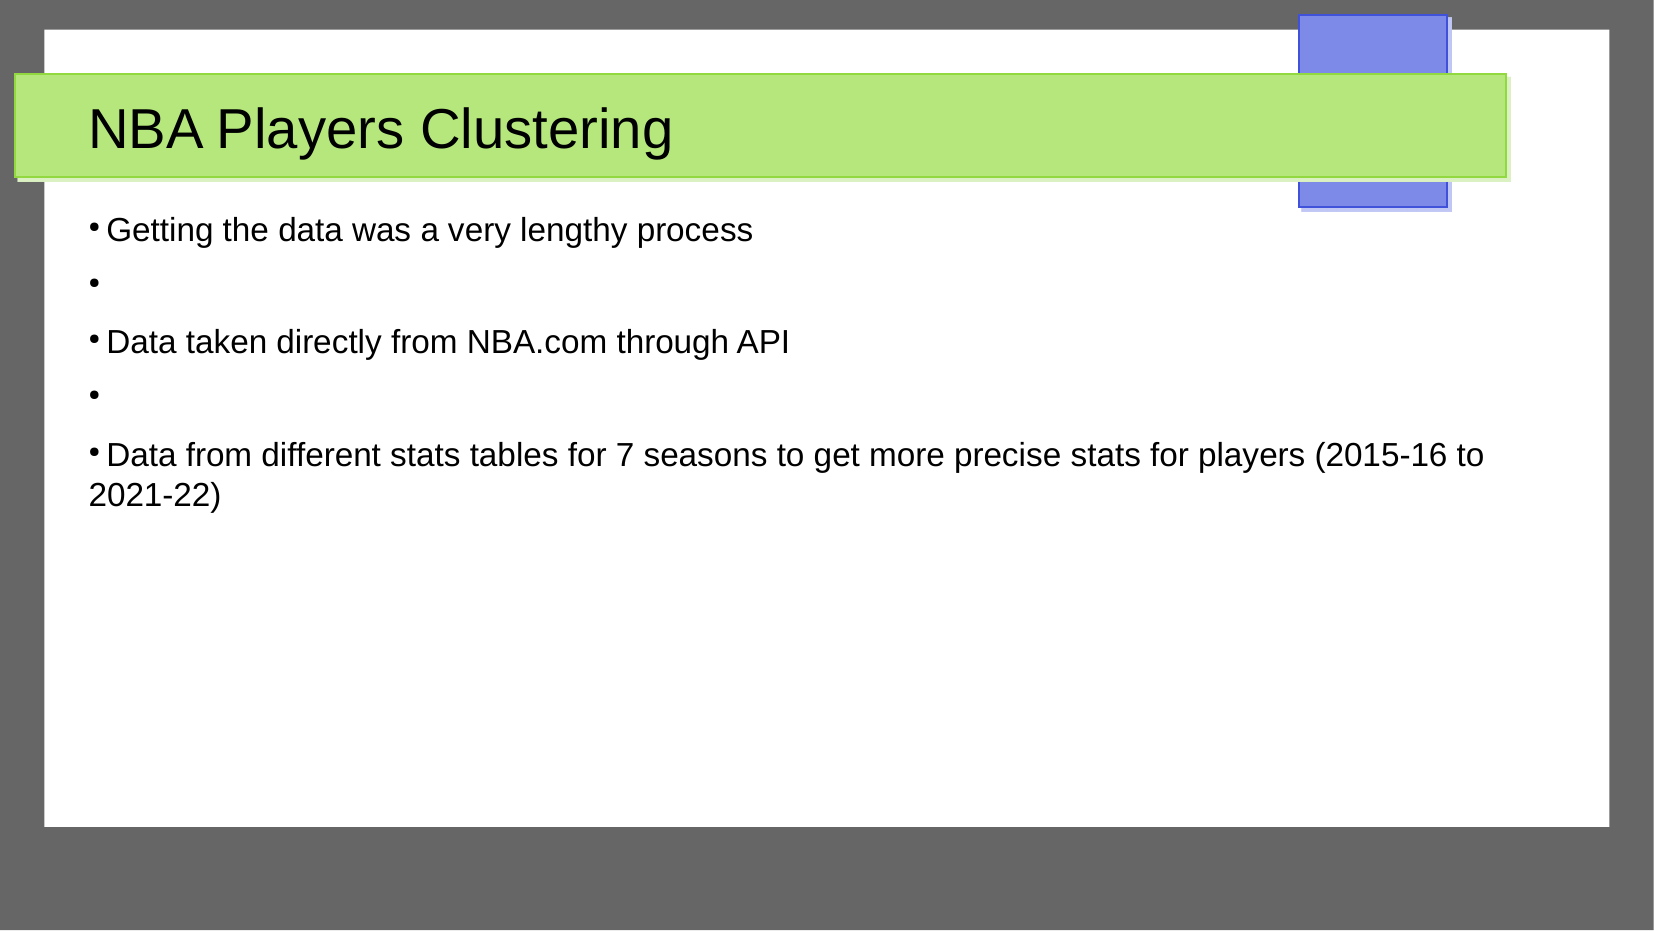

# NBA Players Clustering
 Getting the data was a very lengthy process
 Data taken directly from NBA.com through API
 Data from different stats tables for 7 seasons to get more precise stats for players (2015-16 to 2021-22)